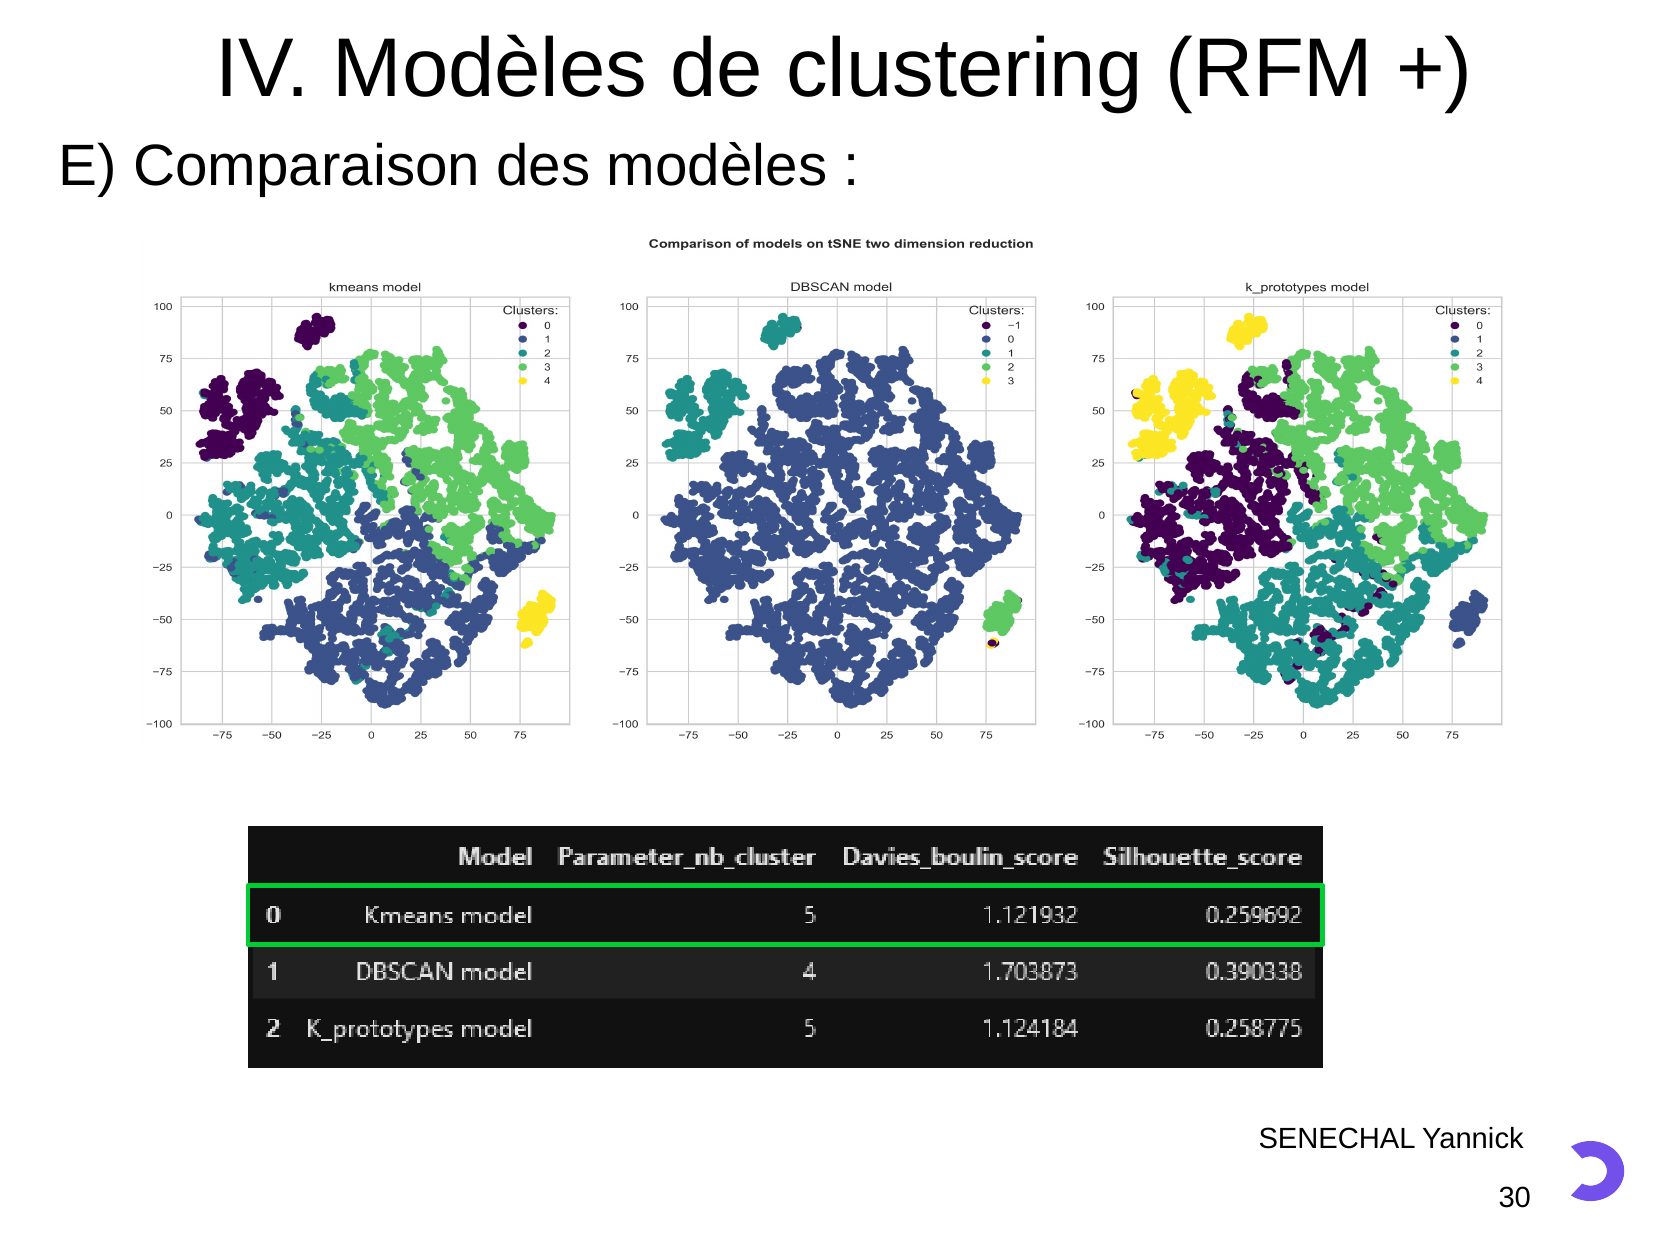

# IV. Modèles de clustering (RFM +)
E) Comparaison des modèles :
SENECHAL Yannick
30